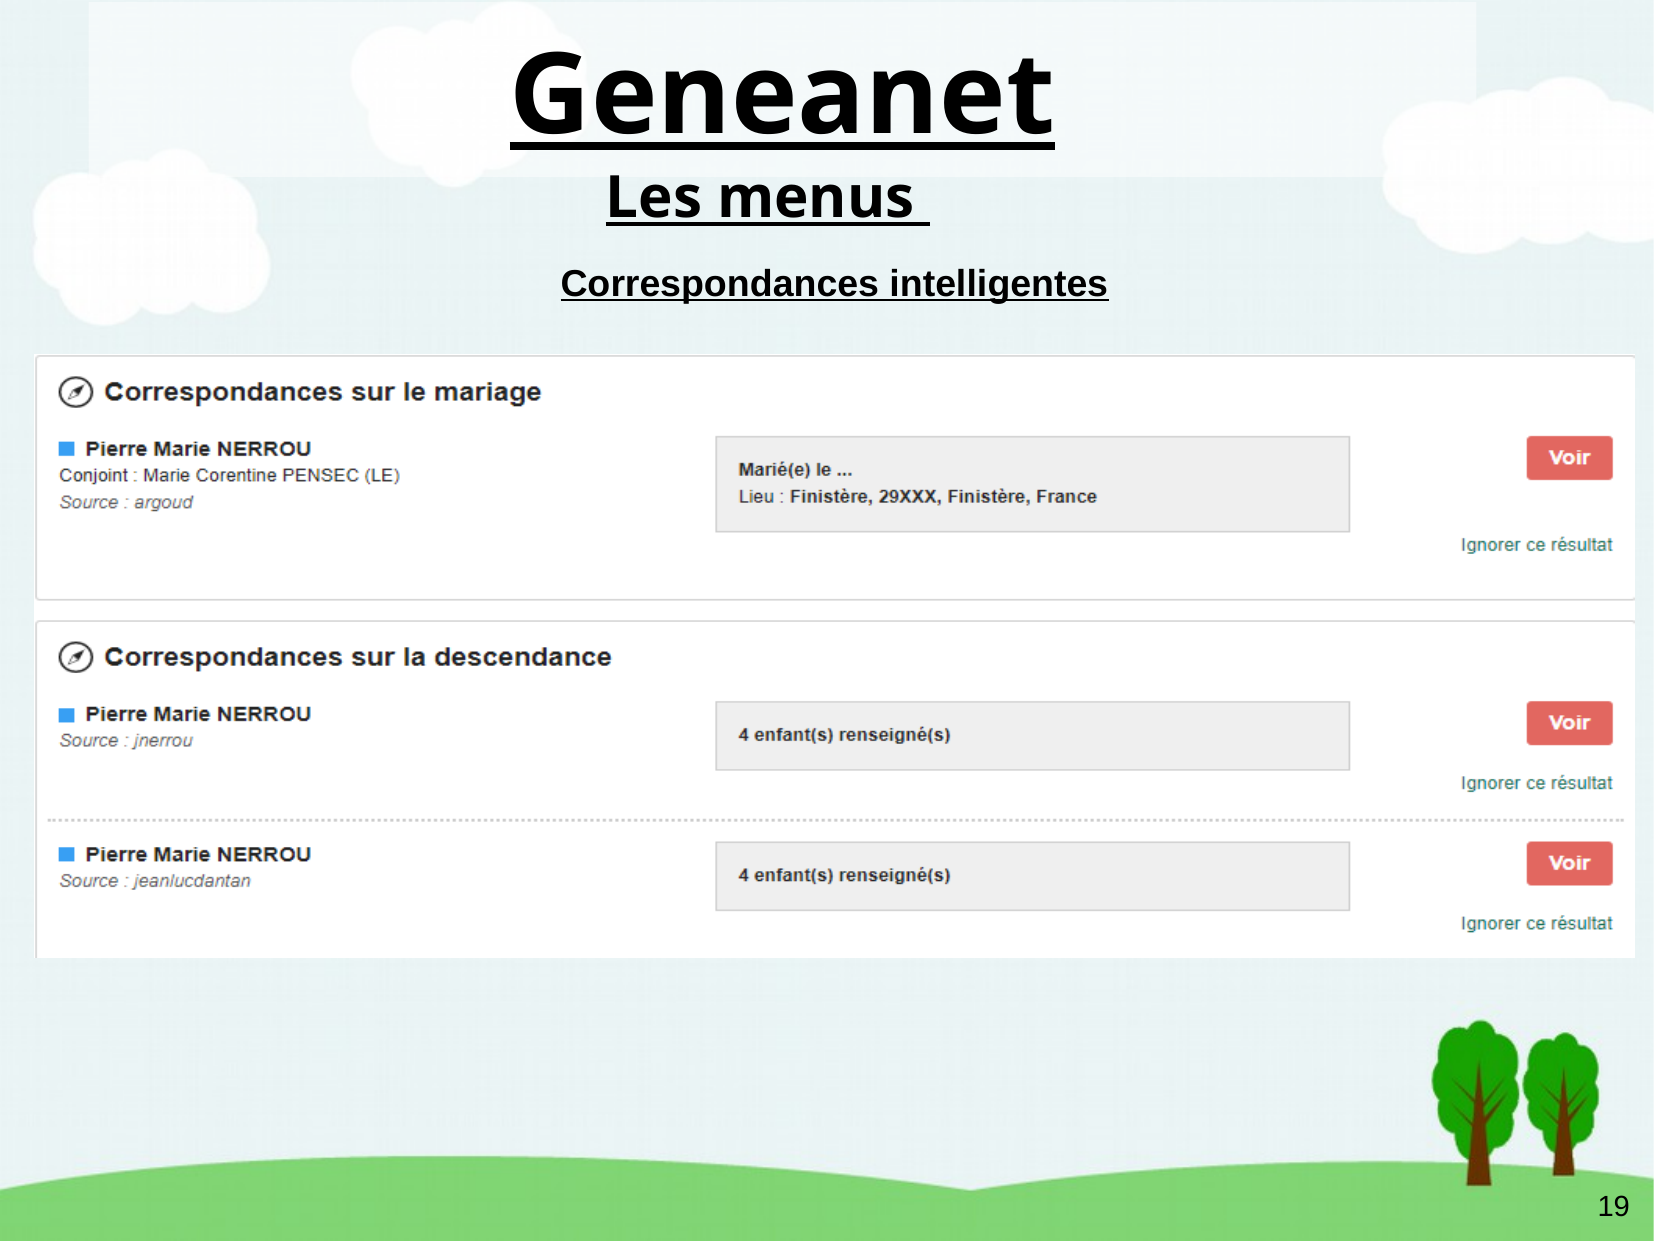

# Geneanet
Les menus
Correspondances intelligentes
19